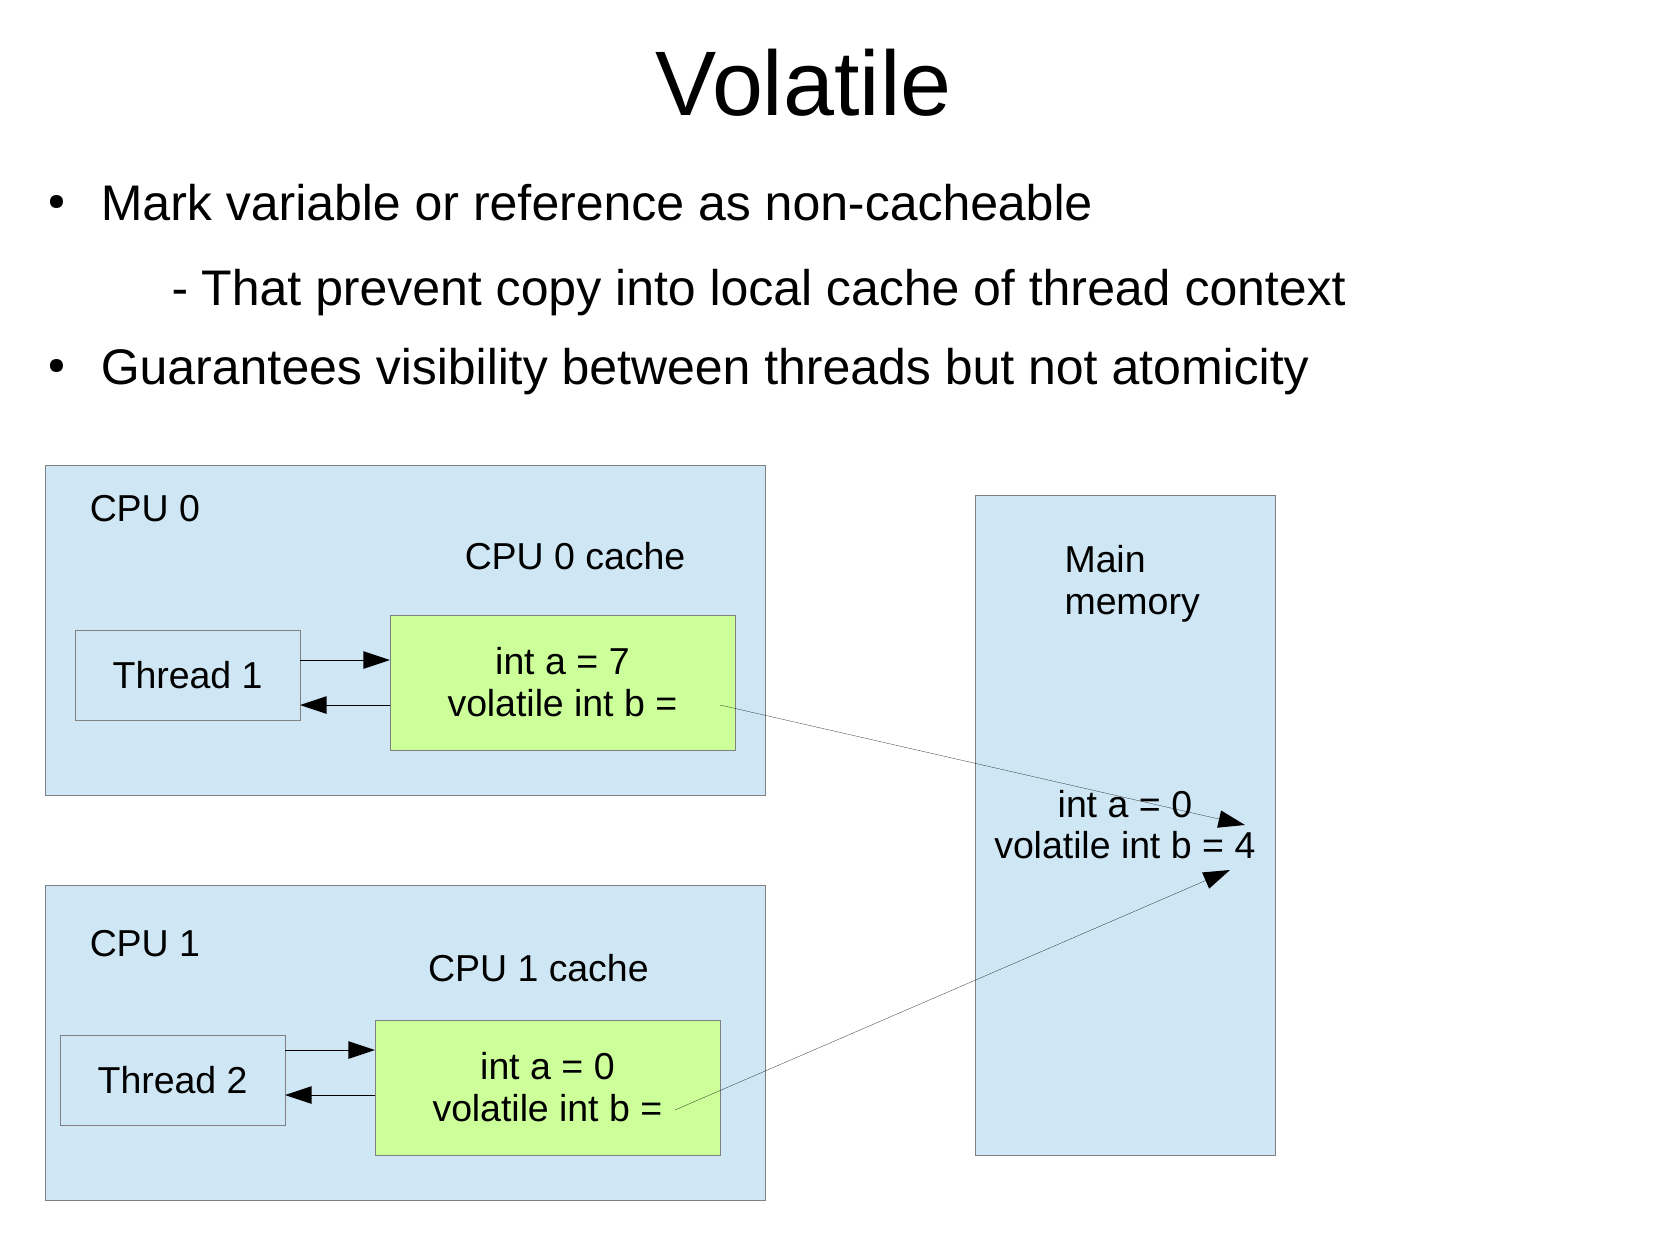

# Volatile
Mark variable or reference as non-cacheable
- That prevent copy into local cache of thread context
Guarantees visibility between threads but not atomicity
CPU 0
int a = 0
volatile int b = 4
CPU 0 cache
Main
memory
int a = 7
volatile int b =
Thread 1
CPU 1
CPU 1 cache
int a = 0
volatile int b =
Thread 2